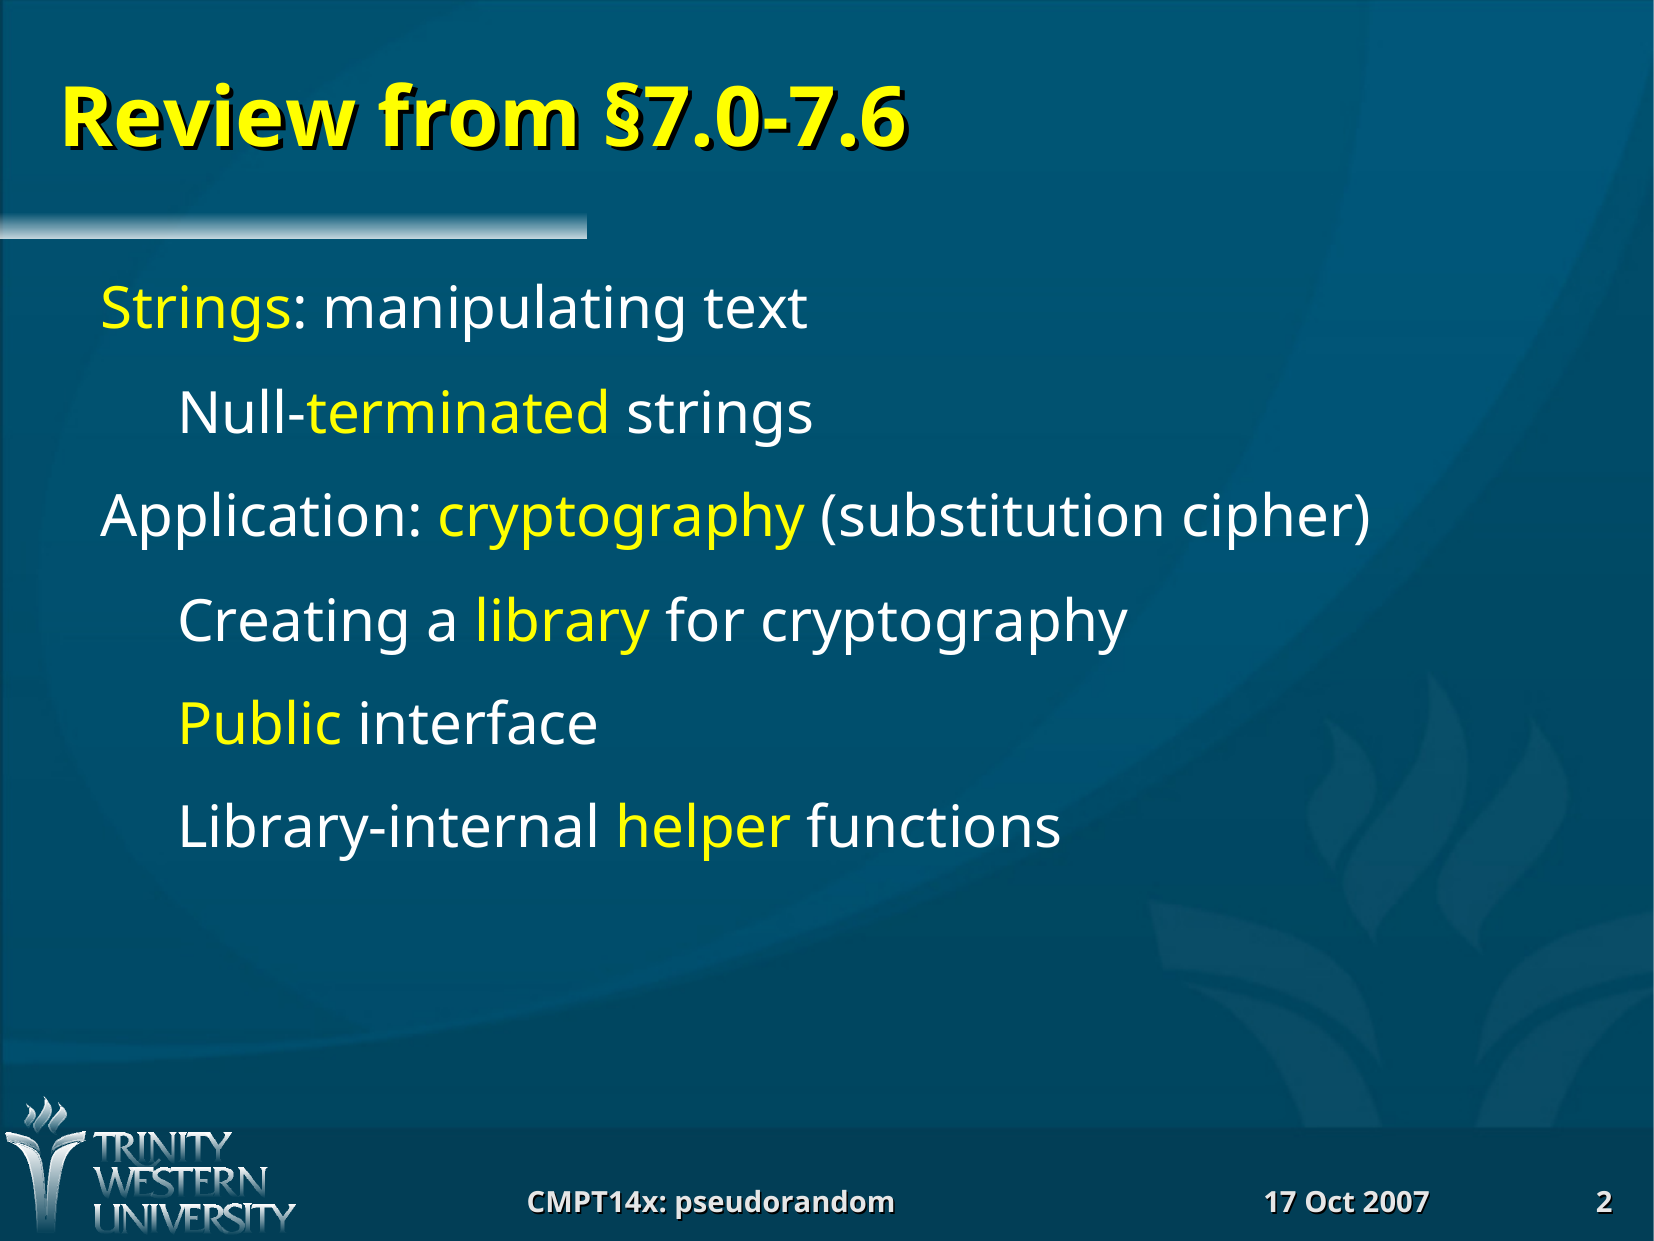

# Review from §7.0-7.6
Strings: manipulating text
Null-terminated strings
Application: cryptography (substitution cipher)
Creating a library for cryptography
Public interface
Library-internal helper functions
CMPT14x: pseudorandom
17 Oct 2007
2